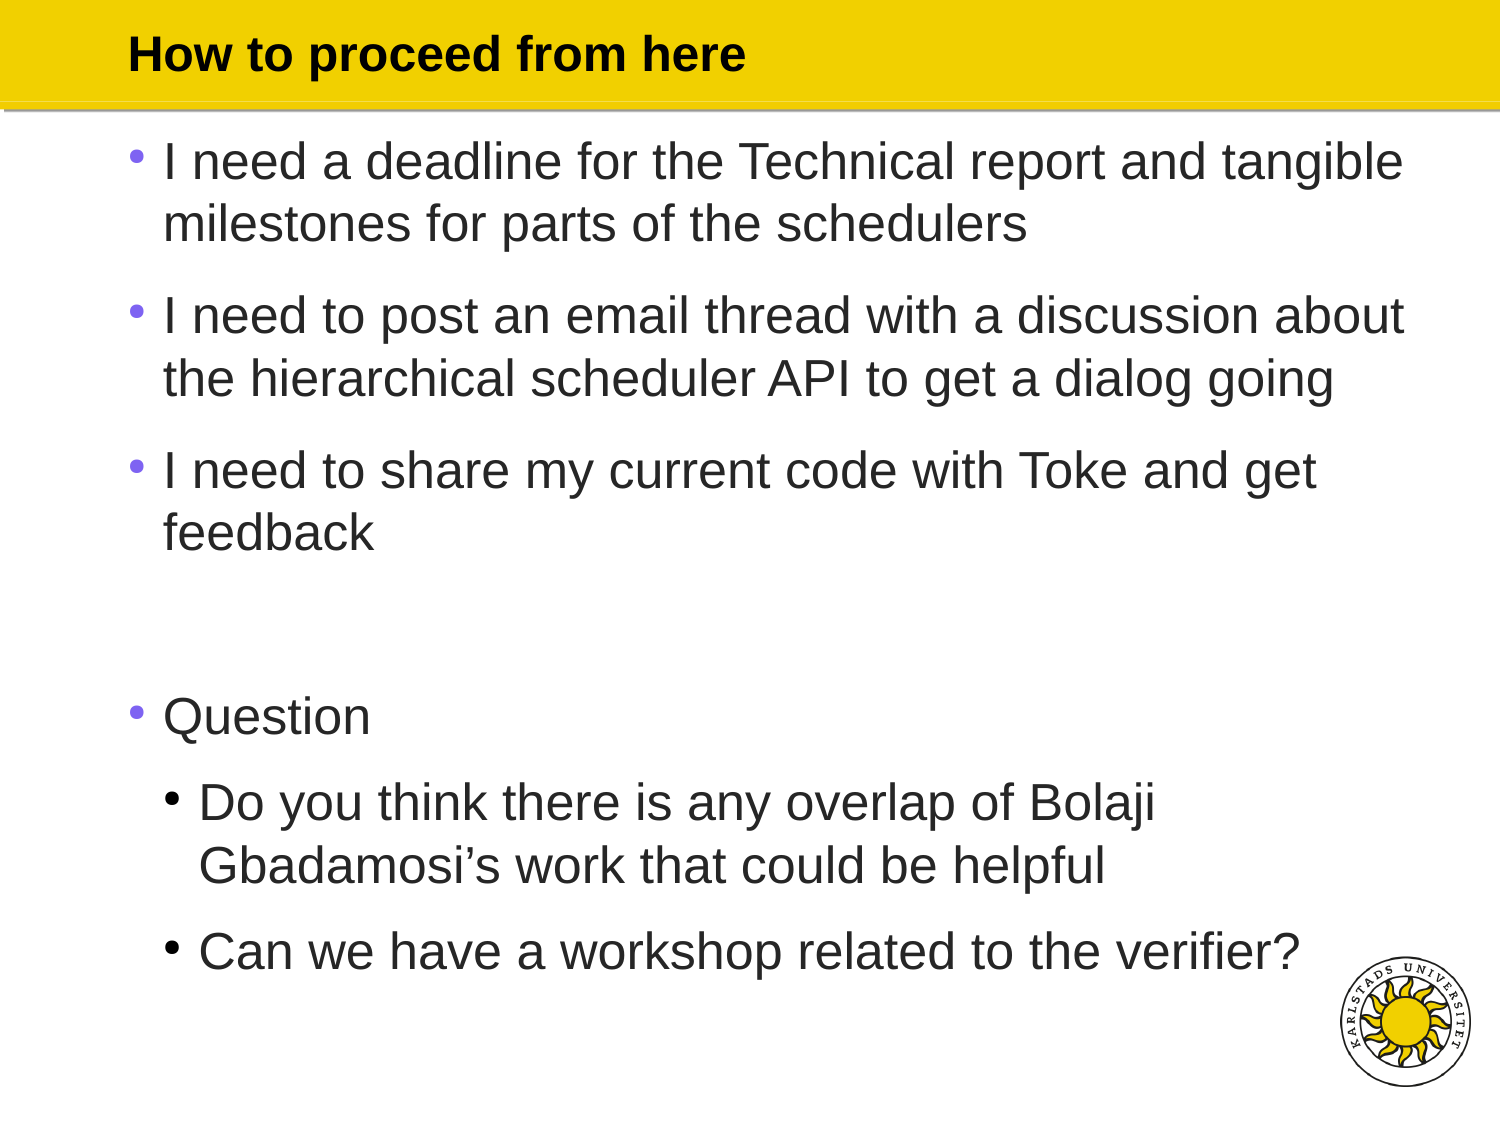

How to proceed from here
# I need a deadline for the Technical report and tangible milestones for parts of the schedulers
I need to post an email thread with a discussion about the hierarchical scheduler API to get a dialog going
I need to share my current code with Toke and get feedback
Question
Do you think there is any overlap of Bolaji Gbadamosi’s work that could be helpful
Can we have a workshop related to the verifier?